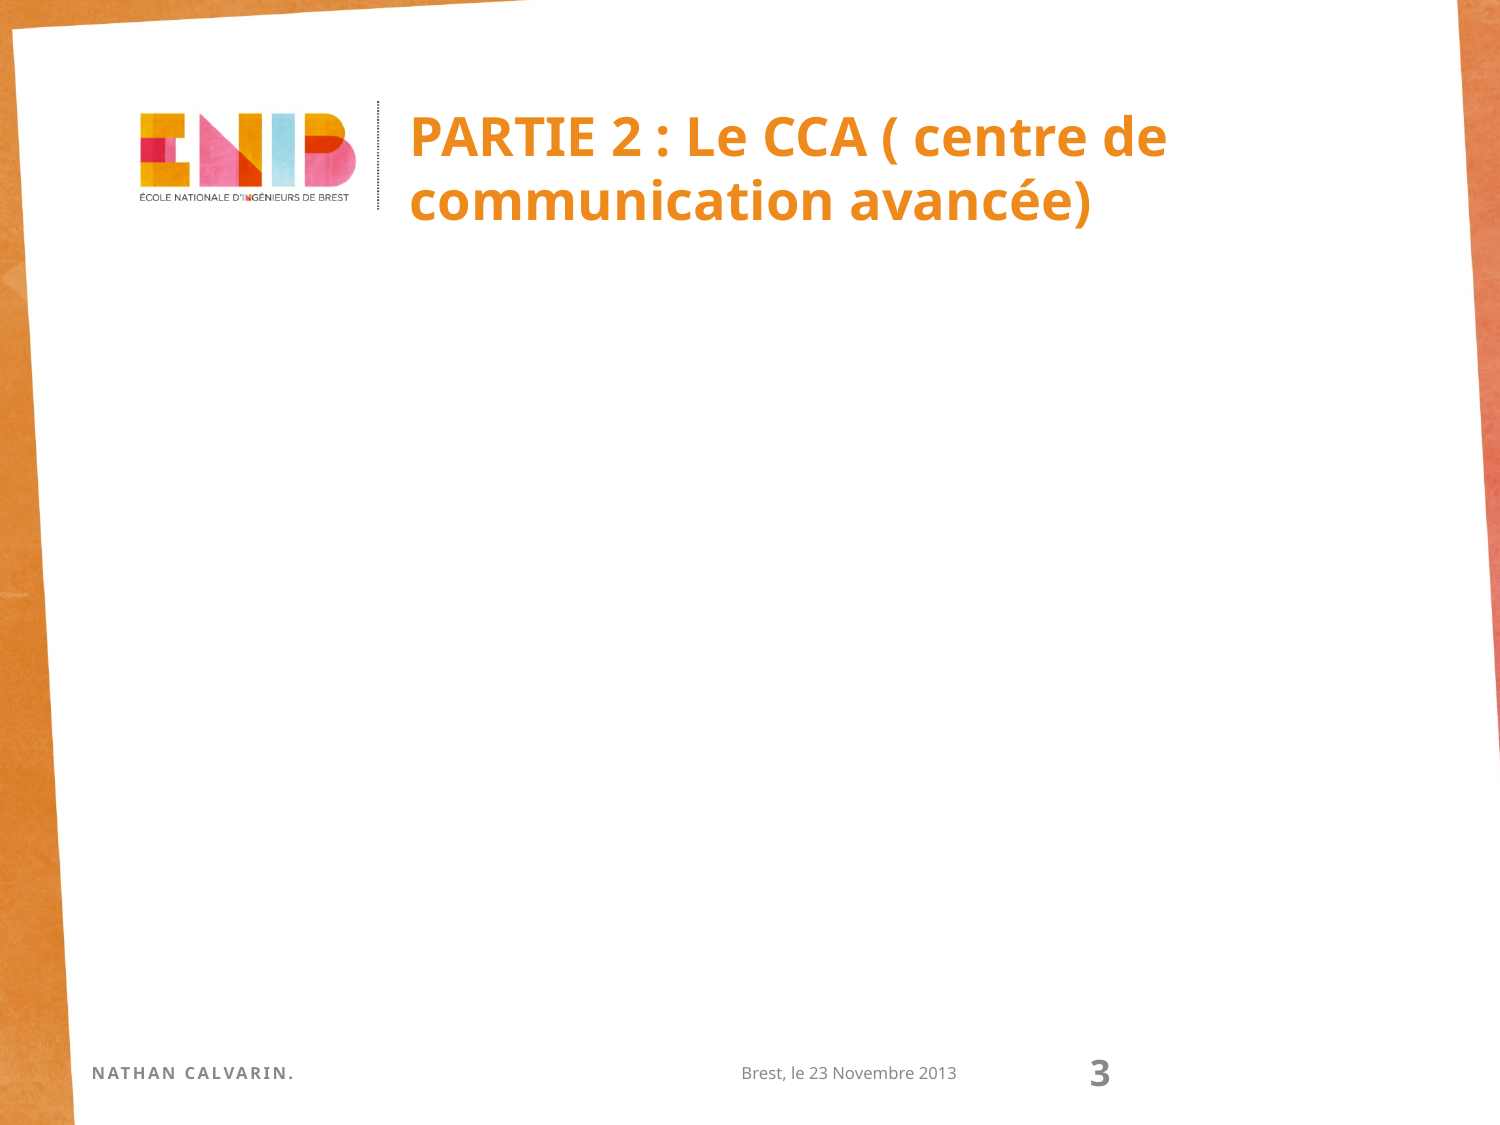

# PARTIE 2 : Le CCA ( centre de communication avancée)
NATHAN CALVARIN.
Brest, le 23 Novembre 2013